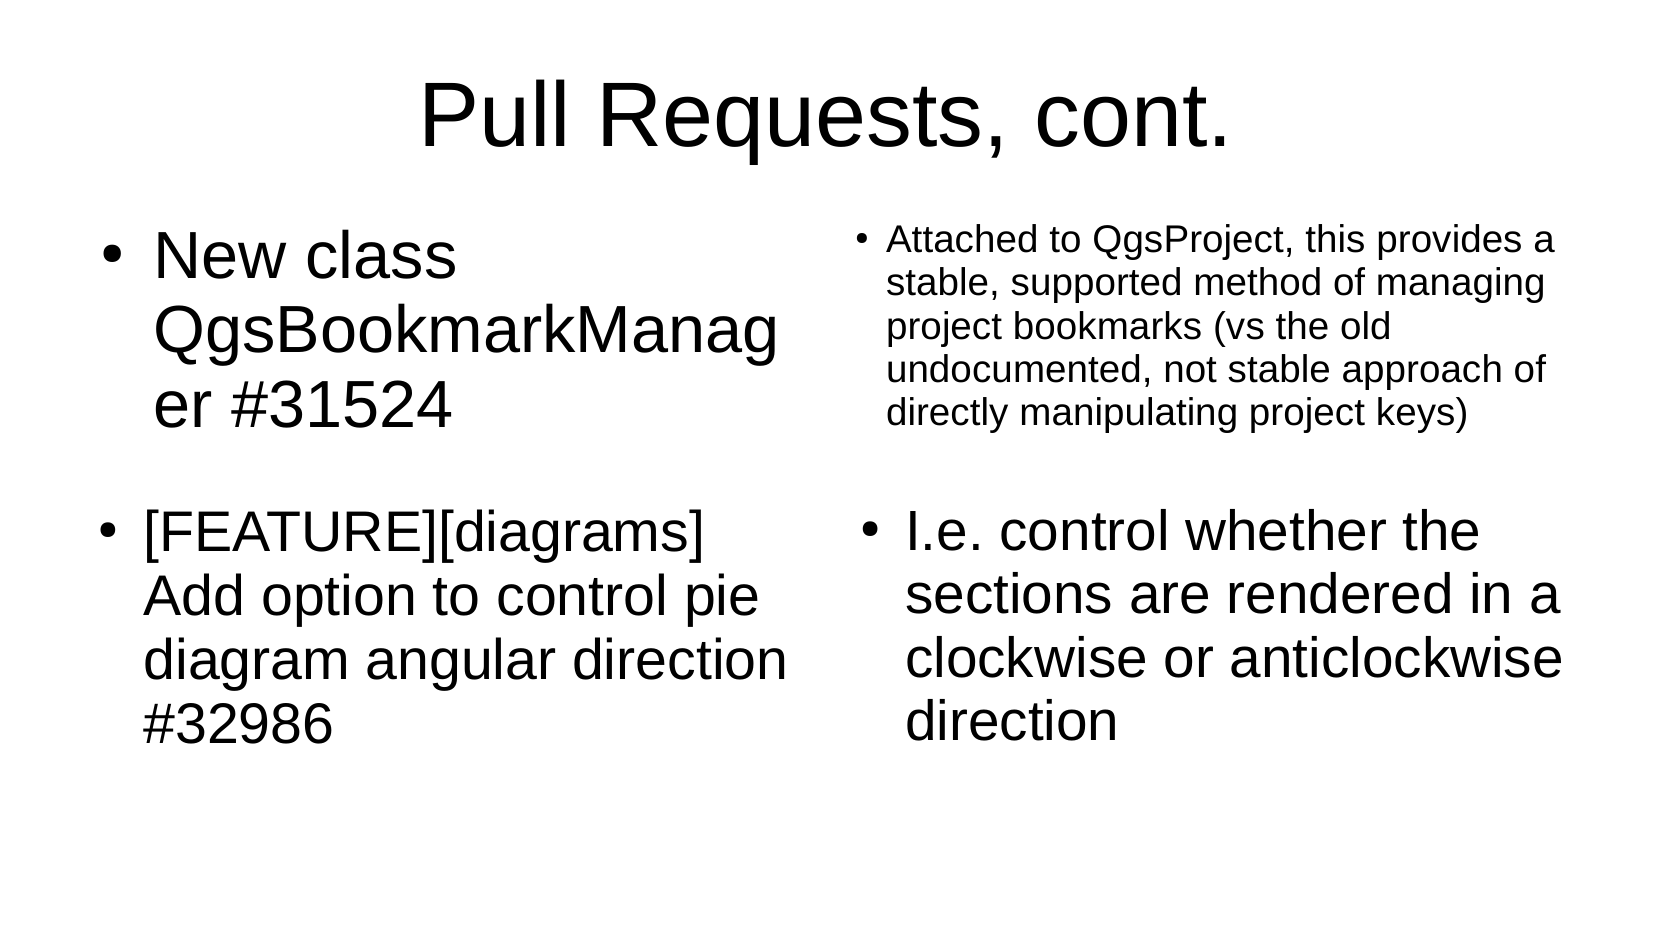

# Pull Requests, cont.
New class QgsBookmarkManager #31524
Attached to QgsProject, this provides a stable, supported method of managing project bookmarks (vs the old undocumented, not stable approach of directly manipulating project keys)
[FEATURE][diagrams] Add option to control pie diagram angular direction #32986
I.e. control whether the sections are rendered in a clockwise or anticlockwise direction